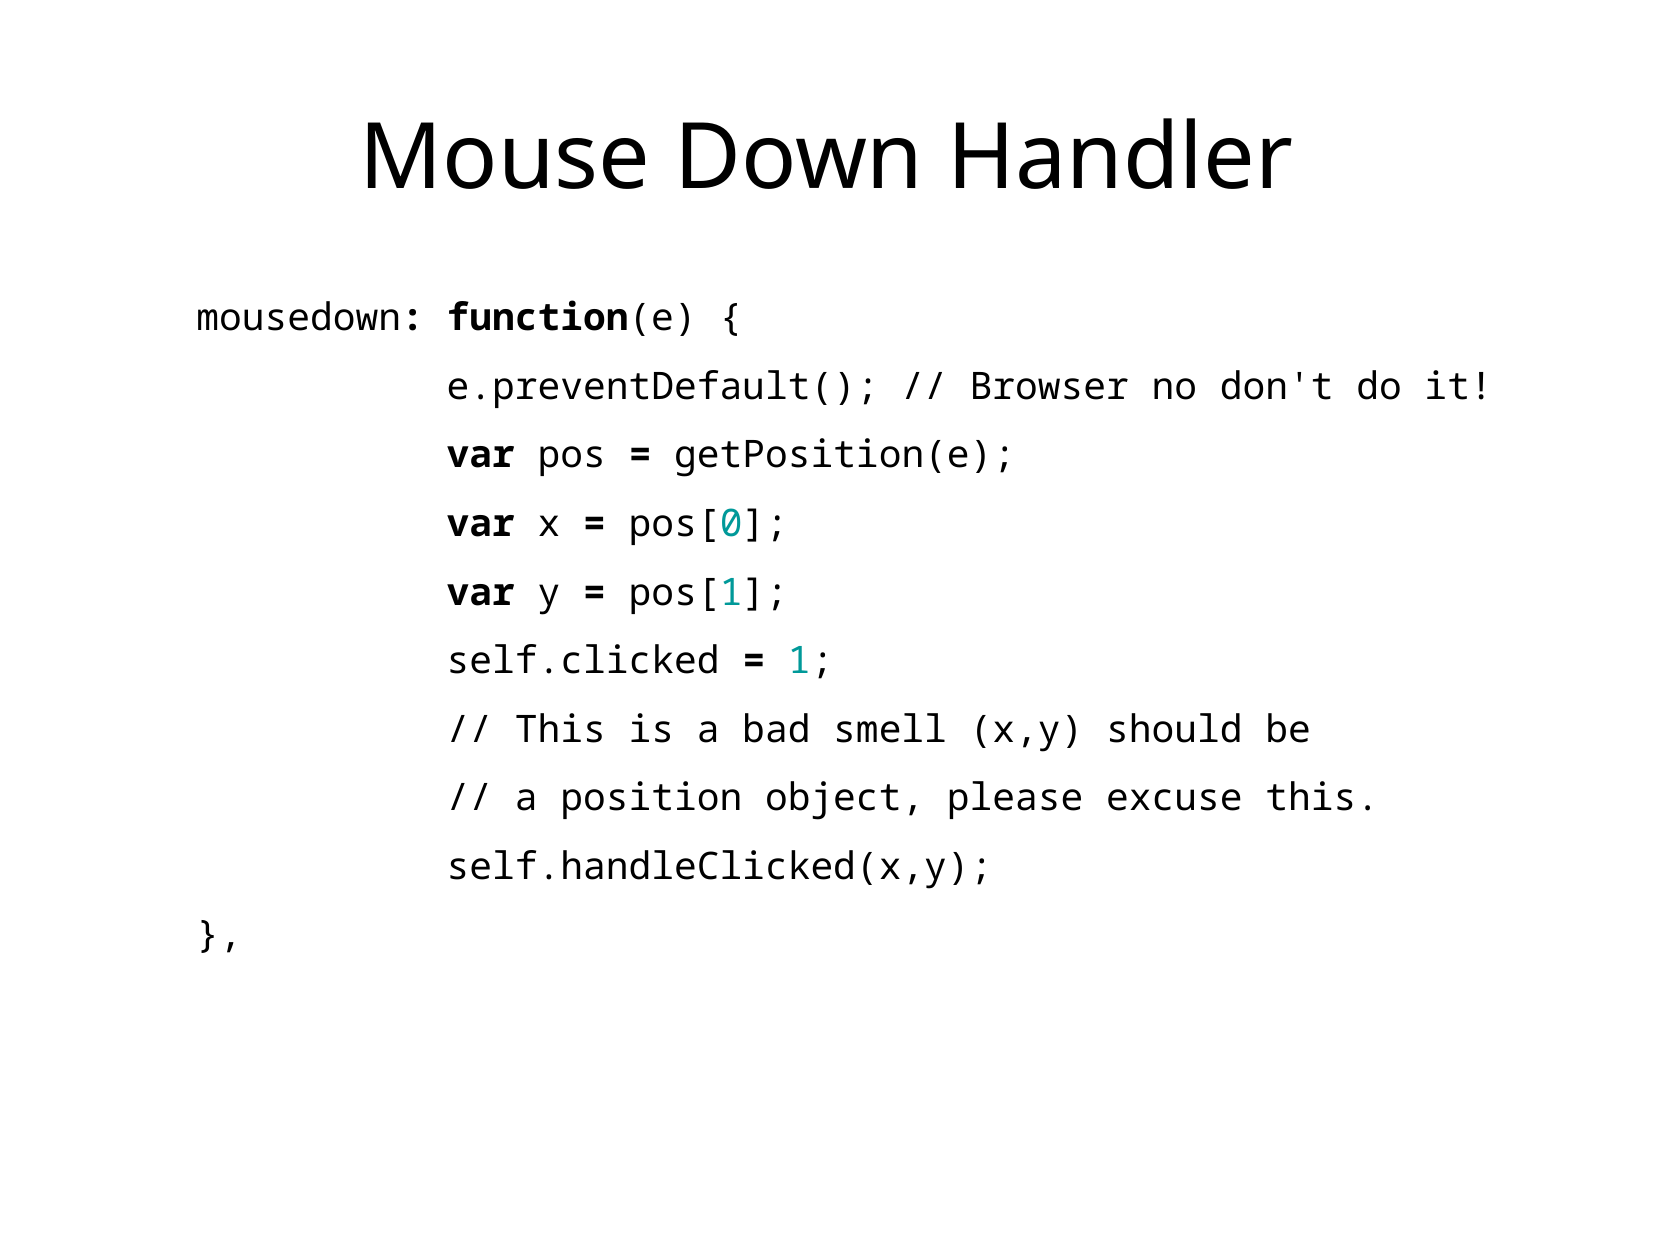

# Mouse Down Handler
 mousedown: function(e) {
                e.preventDefault(); // Browser no don't do it!
                var pos = getPosition(e);
                var x = pos[0];
                var y = pos[1];
 self.clicked = 1;
 // This is a bad smell (x,y) should be
 // a position object, please excuse this.
 self.handleClicked(x,y);
 },